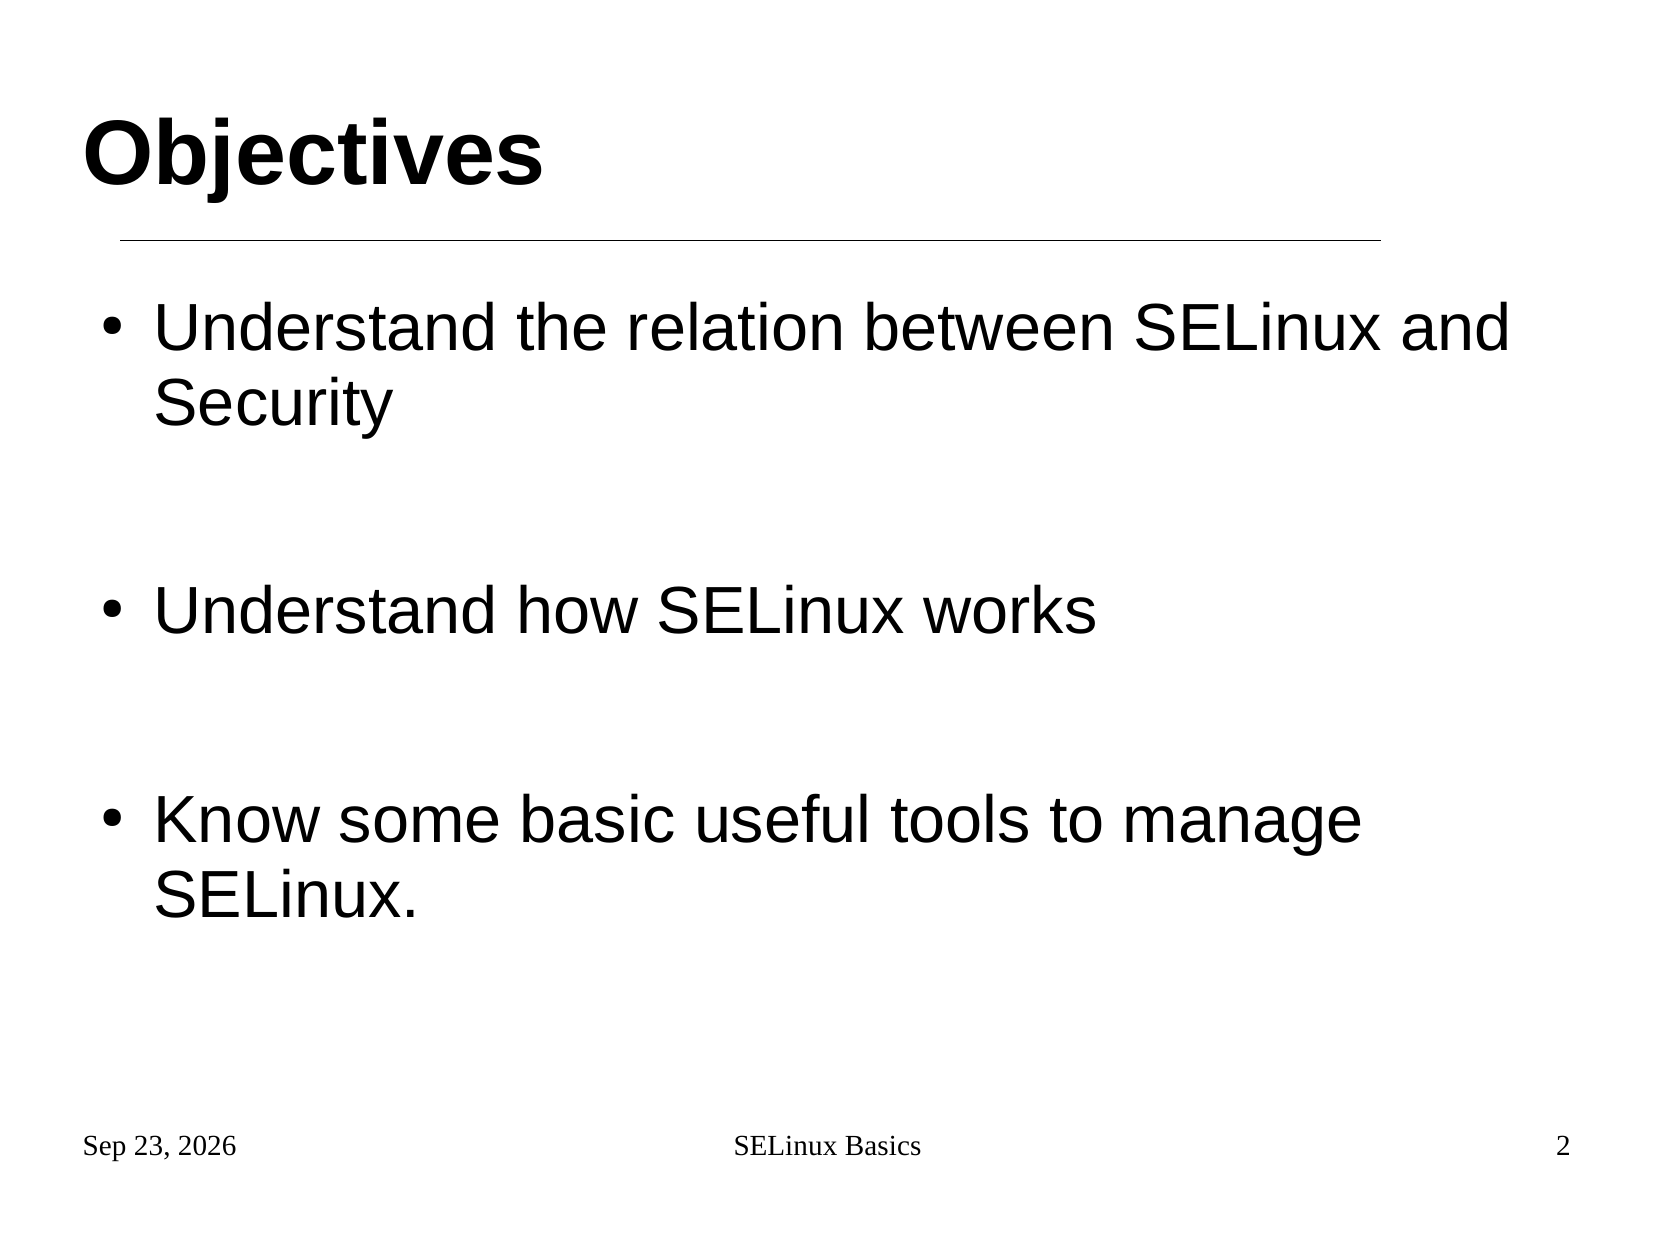

# Objectives
Understand the relation between SELinux and Security
Understand how SELinux works
Know some basic useful tools to manage SELinux.
SELinux Basics
2